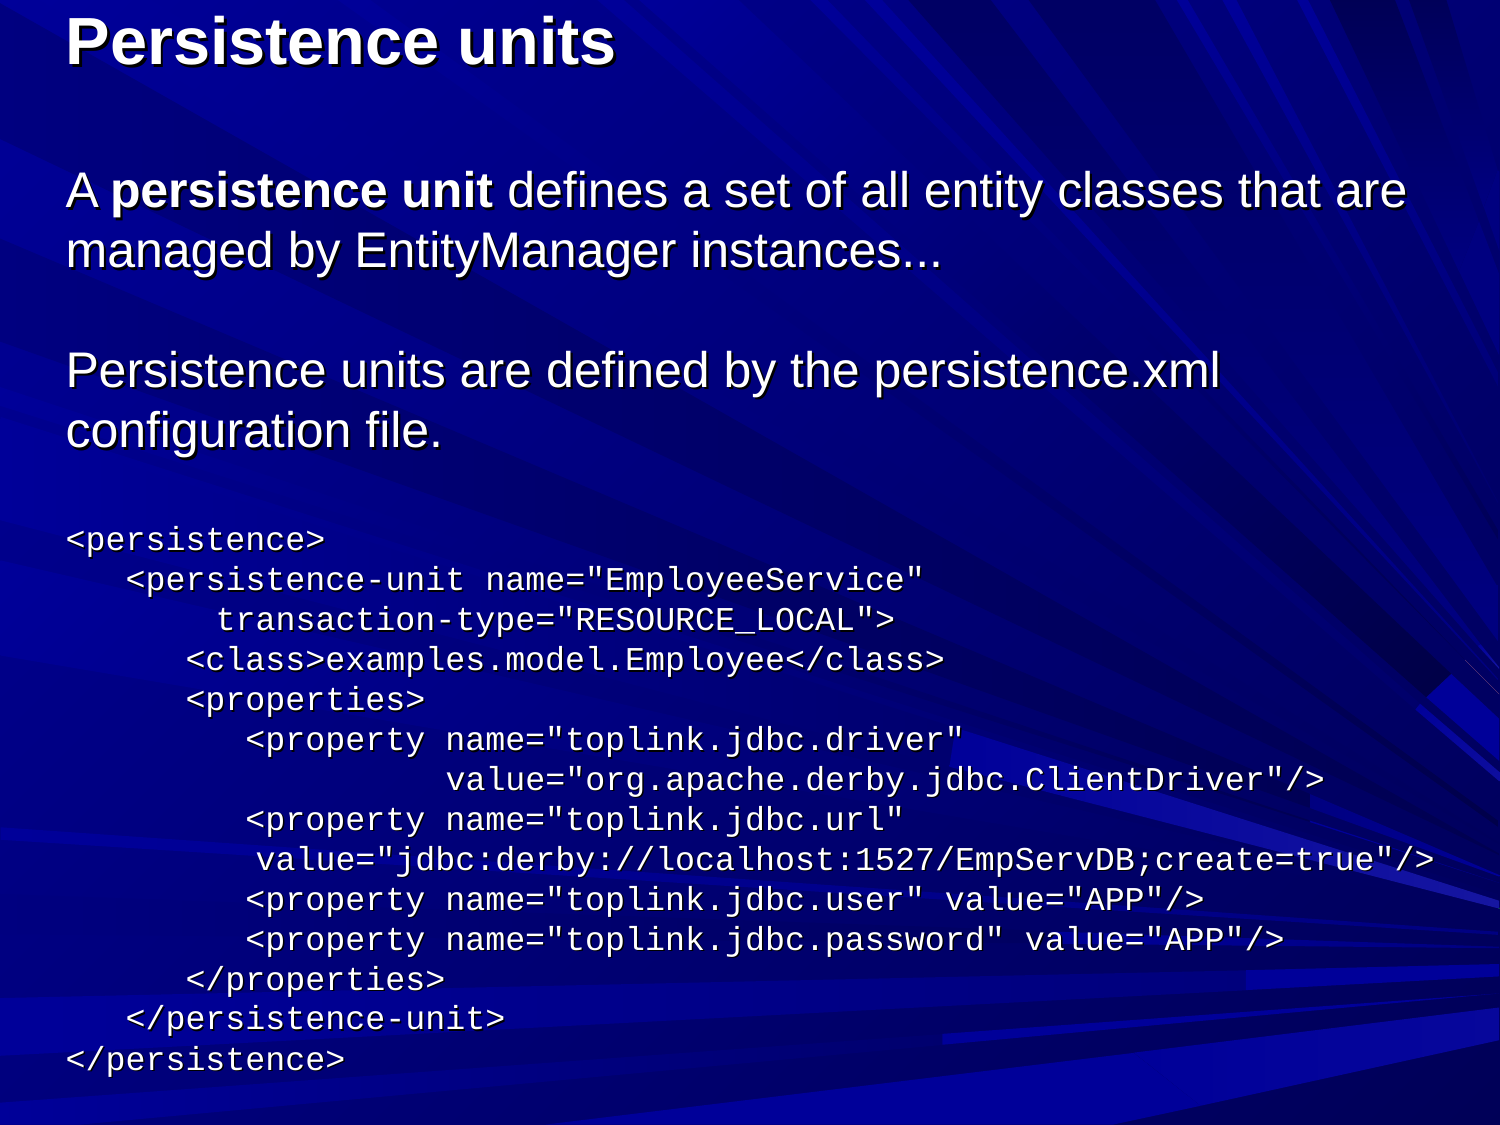

# Persistence units A persistence unit defines a set of all entity classes that are managed by EntityManager instances... Persistence units are defined by the persistence.xml configuration file. <persistence> <persistence-unit name="EmployeeService" transaction-type="RESOURCE_LOCAL"> <class>examples.model.Employee</class> <properties> <property name="toplink.jdbc.driver" value="org.apache.derby.jdbc.ClientDriver"/> <property name="toplink.jdbc.url" value="jdbc:derby://localhost:1527/EmpServDB;create=true"/> <property name="toplink.jdbc.user" value="APP"/> <property name="toplink.jdbc.password" value="APP"/> </properties> </persistence-unit> </persistence>